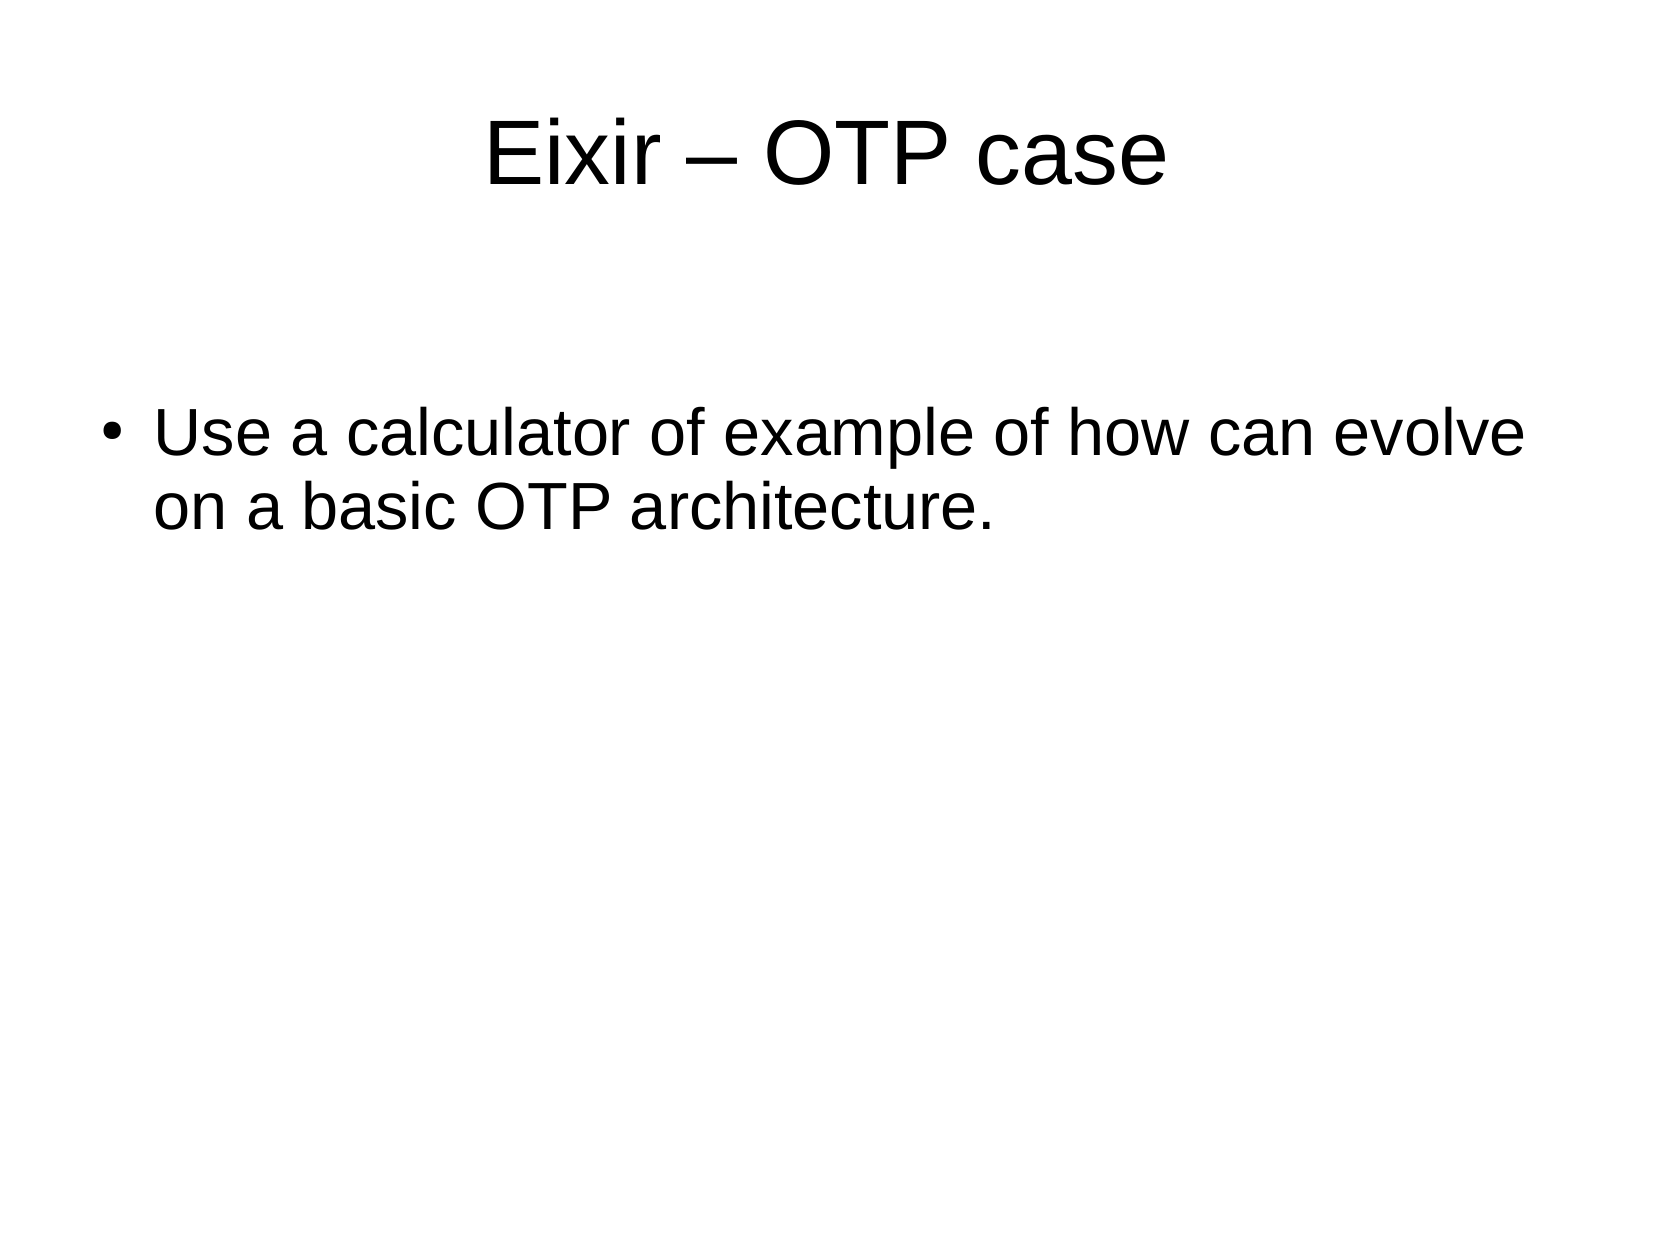

# Eixir – OTP case
Use a calculator of example of how can evolve on a basic OTP architecture.